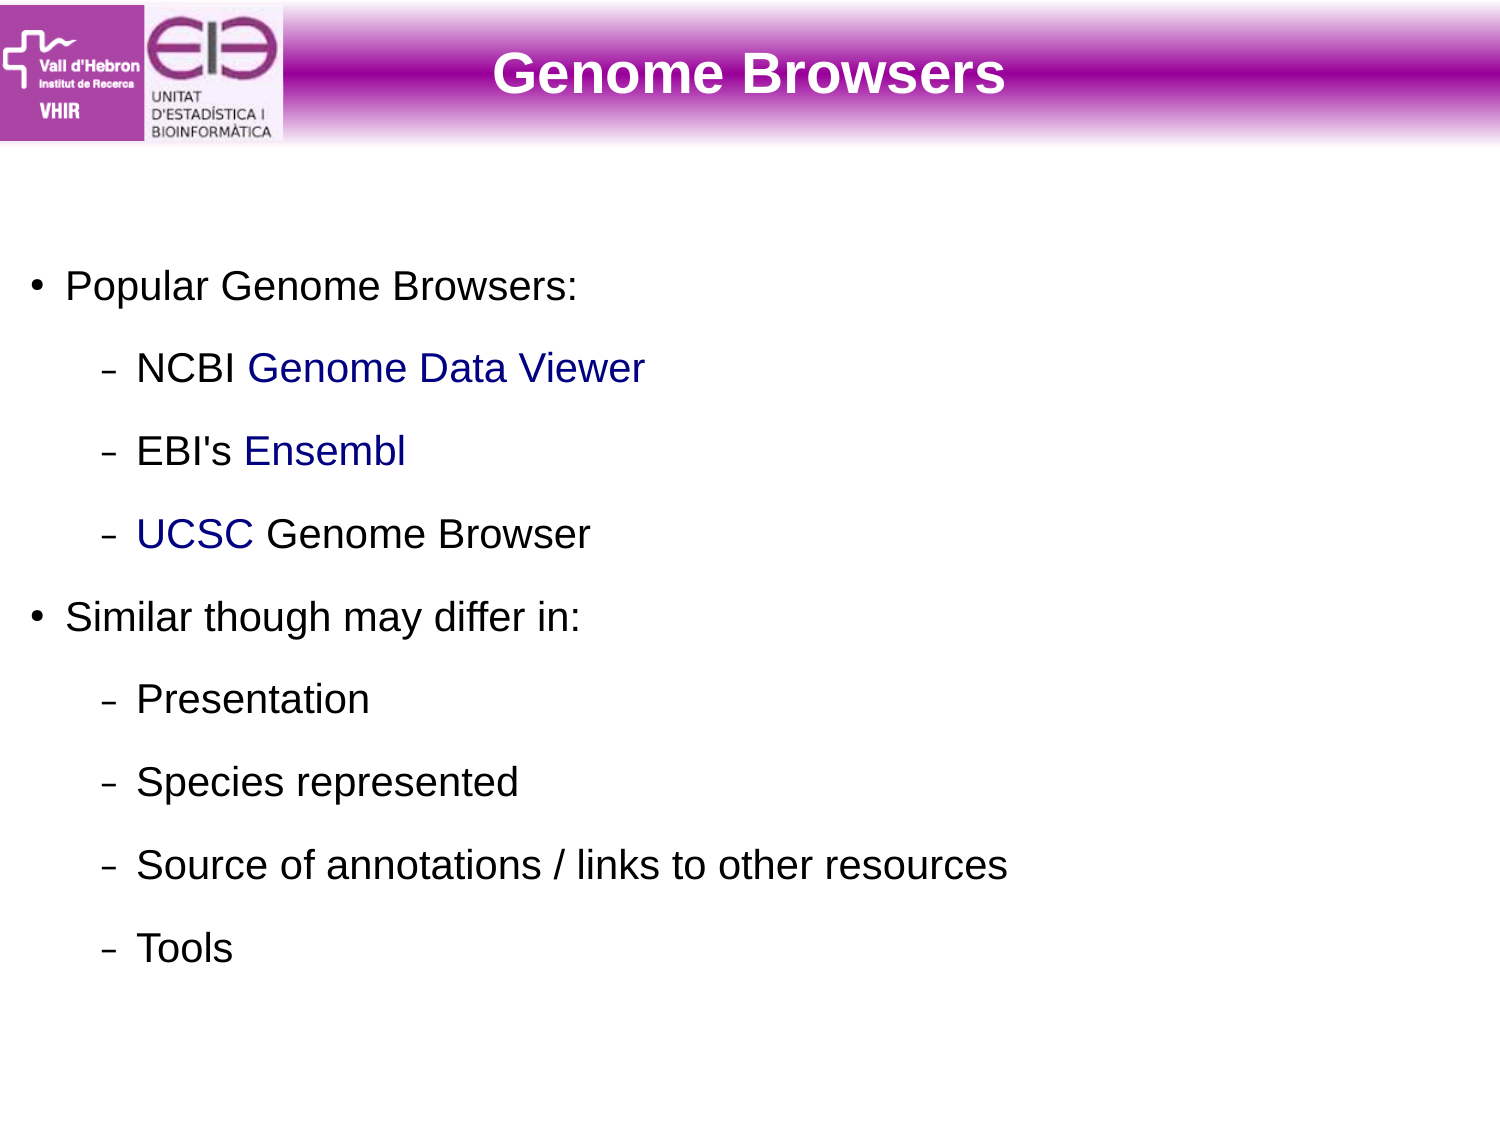

Genome Browsers
Popular Genome Browsers:
NCBI Genome Data Viewer
EBI's Ensembl
UCSC Genome Browser
Similar though may differ in:
Presentation
Species represented
Source of annotations / links to other resources
Tools